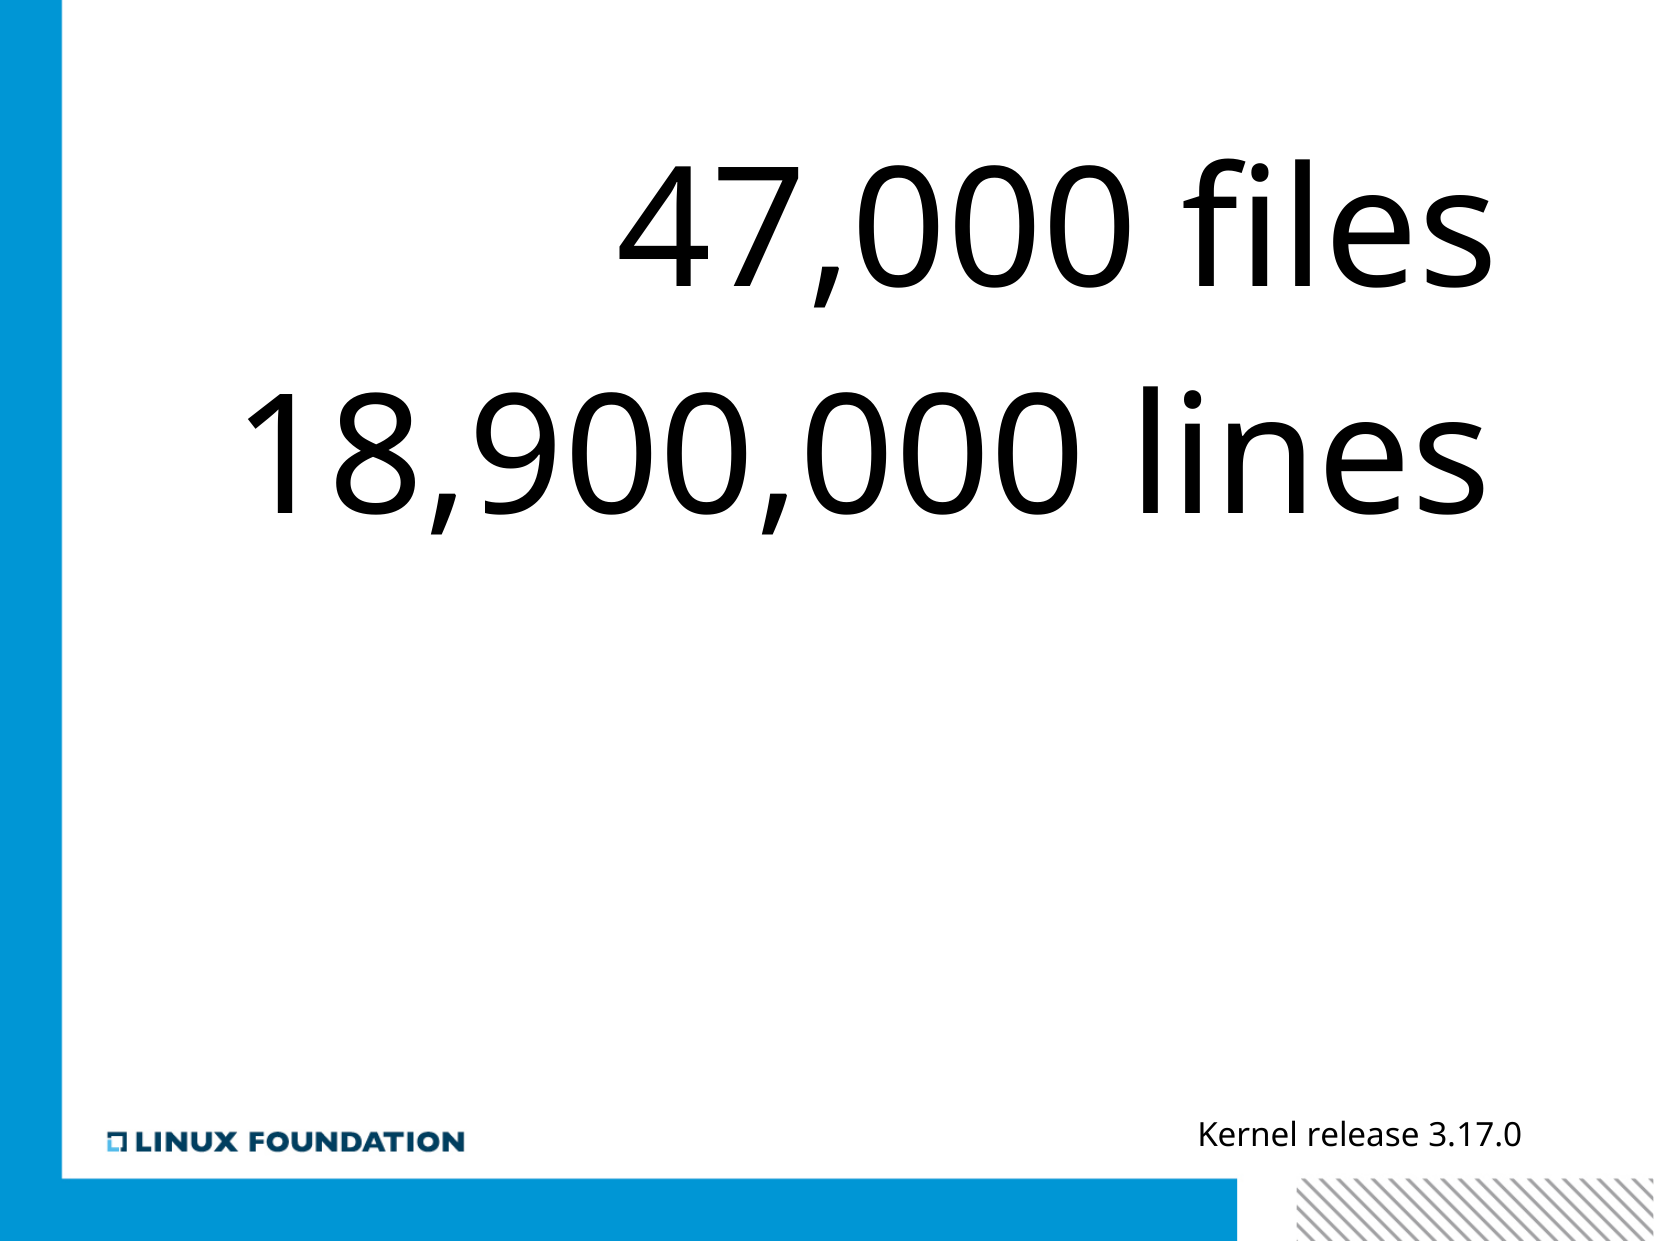

47,000 files
18,900,000 lines
Kernel release 3.17.0